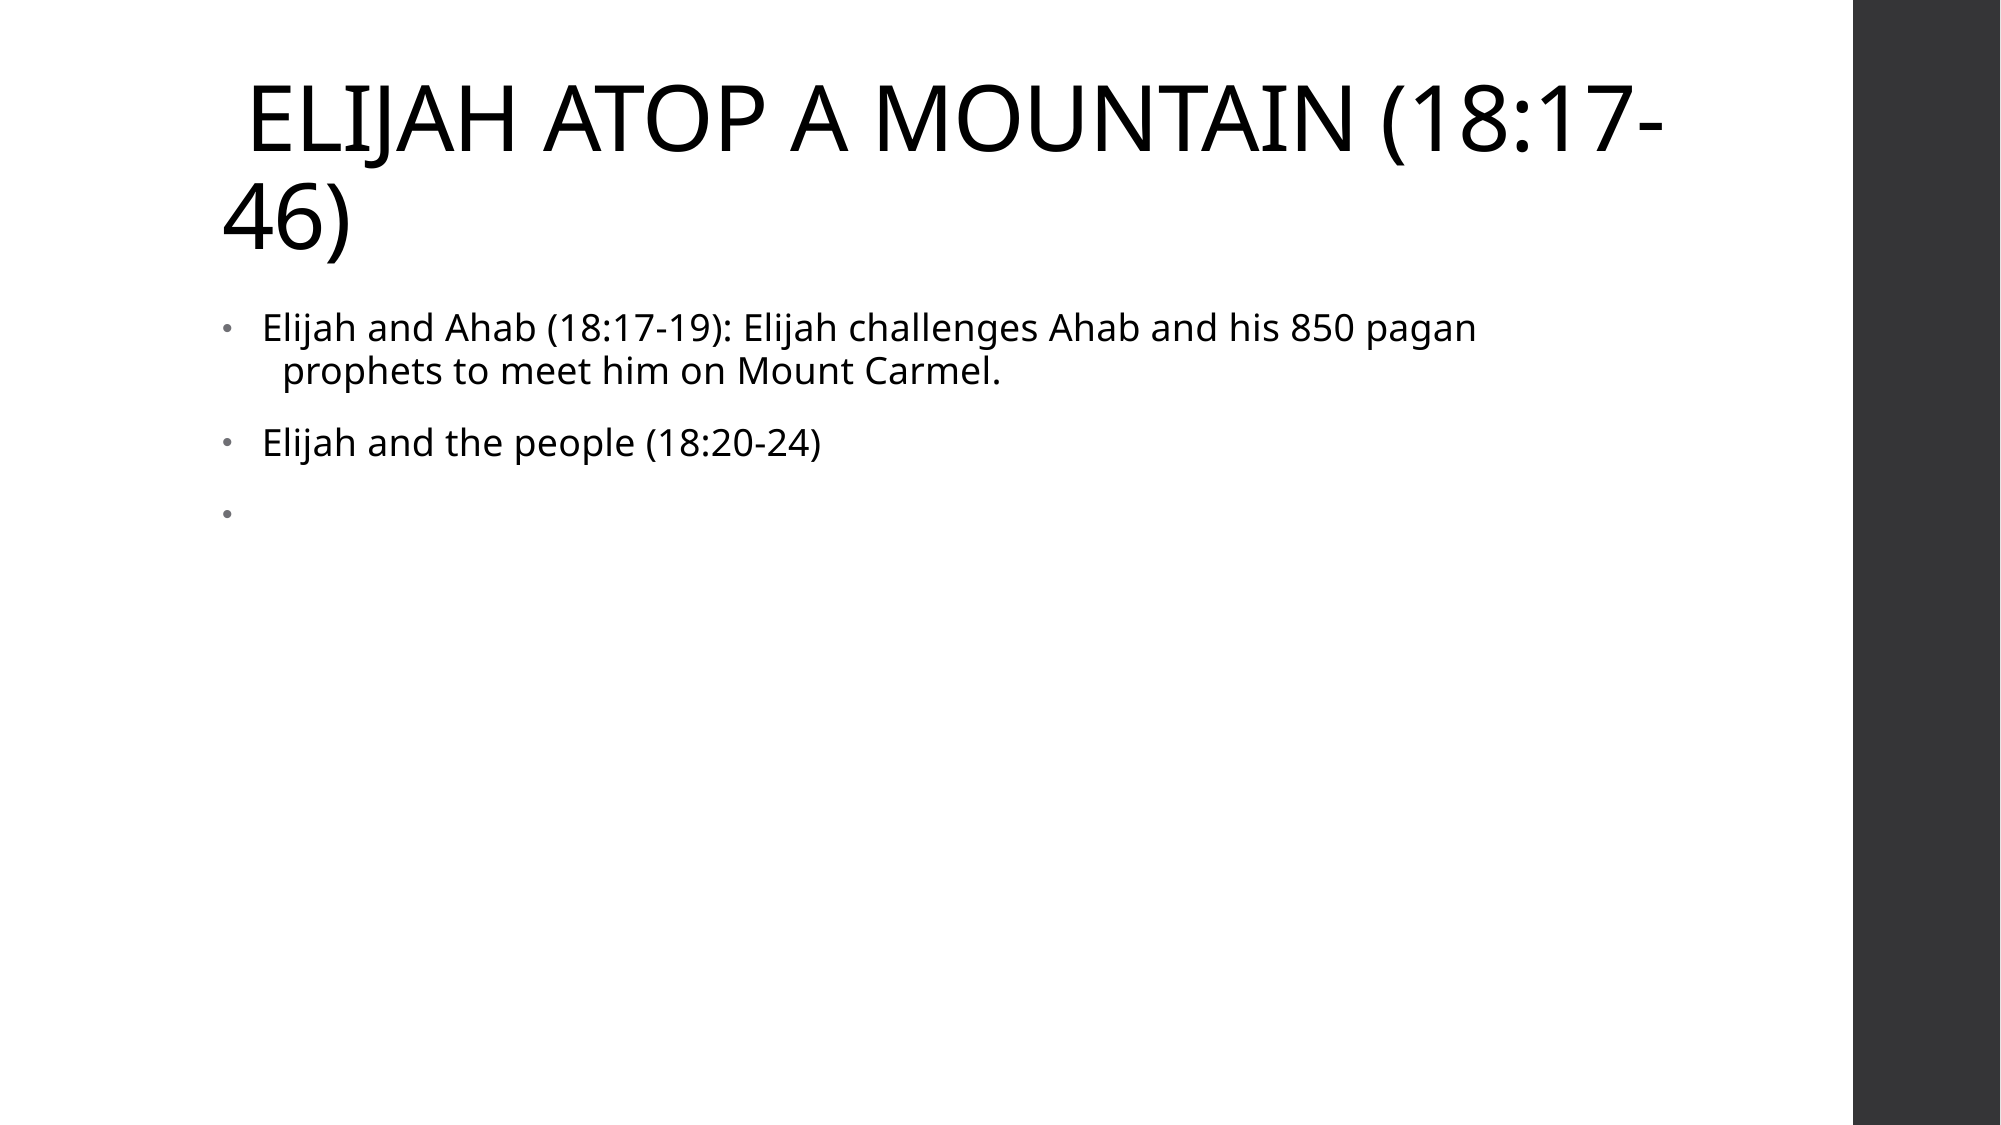

# ELIJAH ATOP A MOUNTAIN (18:17-46)
 Elijah and Ahab (18:17-19): Elijah challenges Ahab and his 850 pagan prophets to meet him on Mount Carmel.
 Elijah and the people (18:20-24)